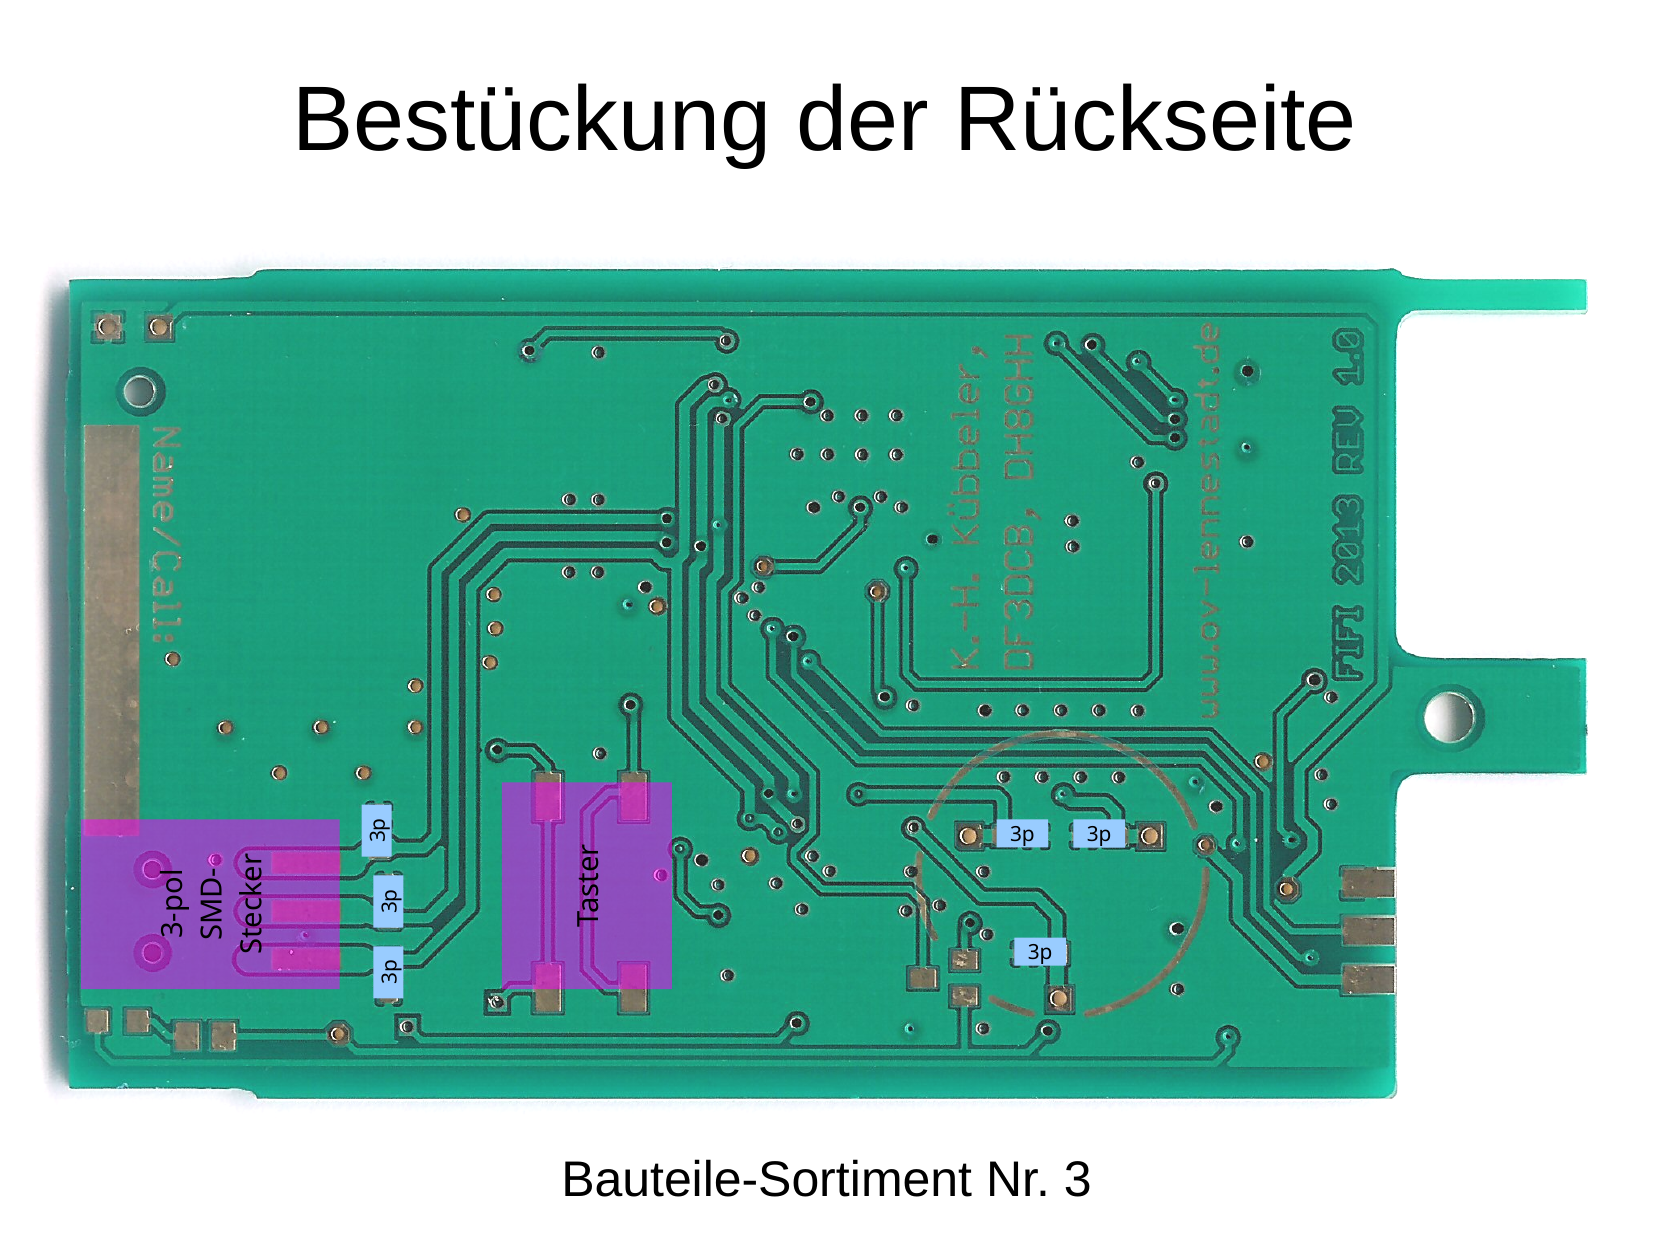

# Bestückung der Rückseite
3-pol
SMD-
Stecker
Taster
3p
3p
3p
3p
3p
3p
Bauteile-Sortiment Nr. 3